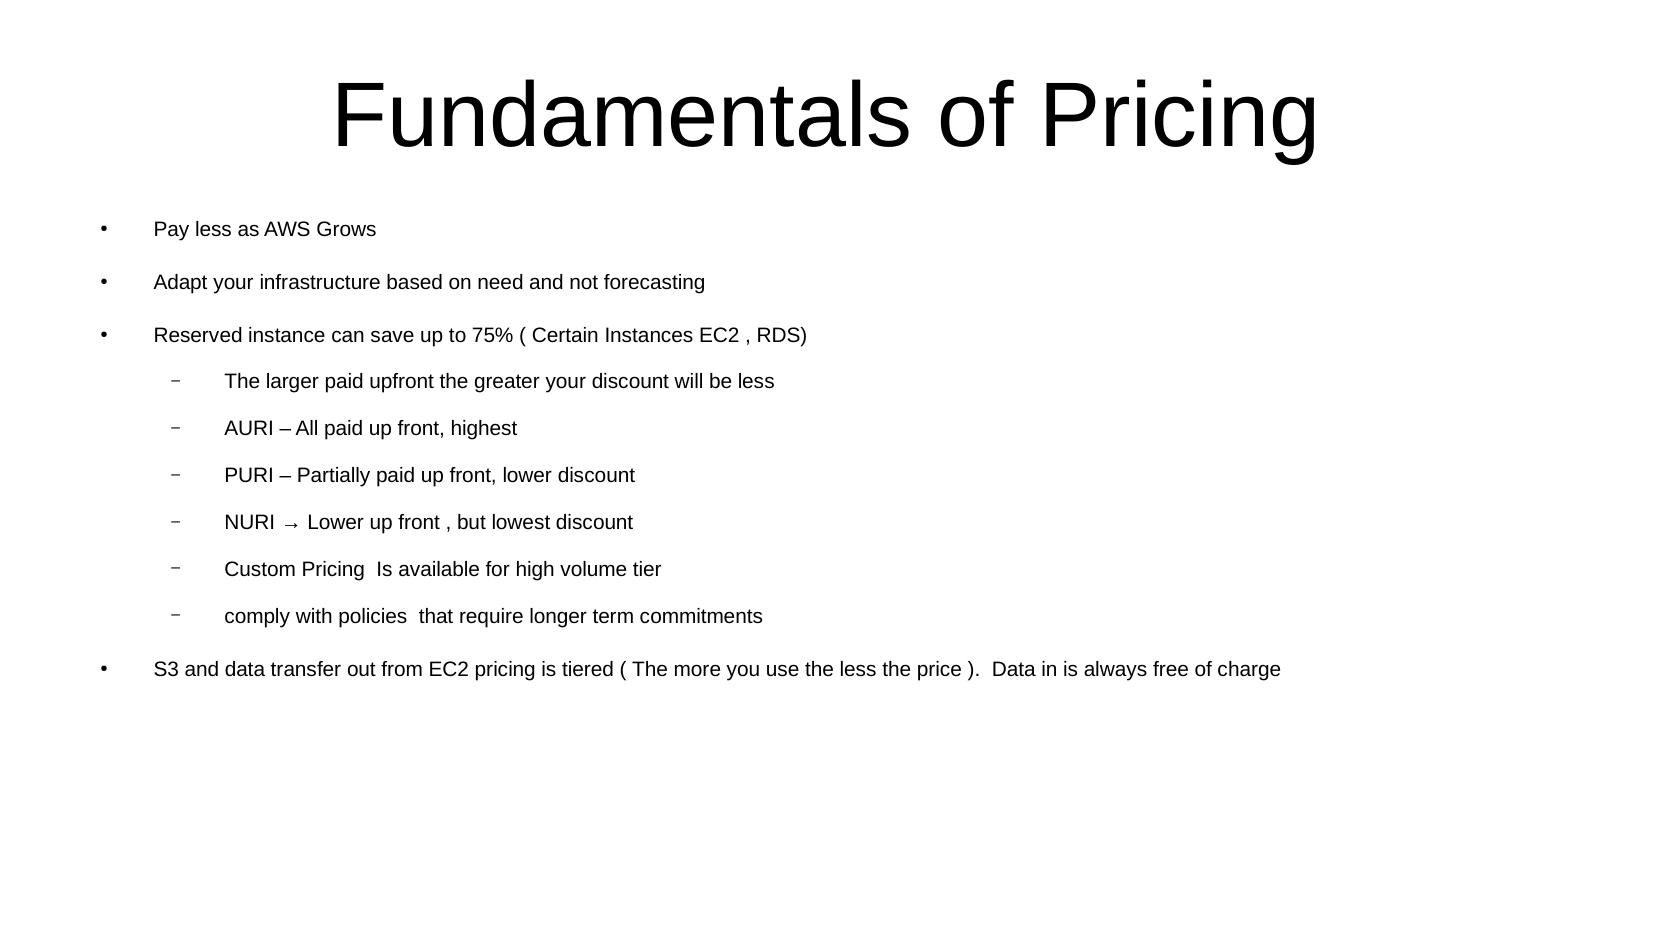

# Fundamentals of Pricing
Pay less as AWS Grows
Adapt your infrastructure based on need and not forecasting
Reserved instance can save up to 75% ( Certain Instances EC2 , RDS)
The larger paid upfront the greater your discount will be less
AURI – All paid up front, highest
PURI – Partially paid up front, lower discount
NURI → Lower up front , but lowest discount
Custom Pricing Is available for high volume tier
comply with policies that require longer term commitments
S3 and data transfer out from EC2 pricing is tiered ( The more you use the less the price ). Data in is always free of charge